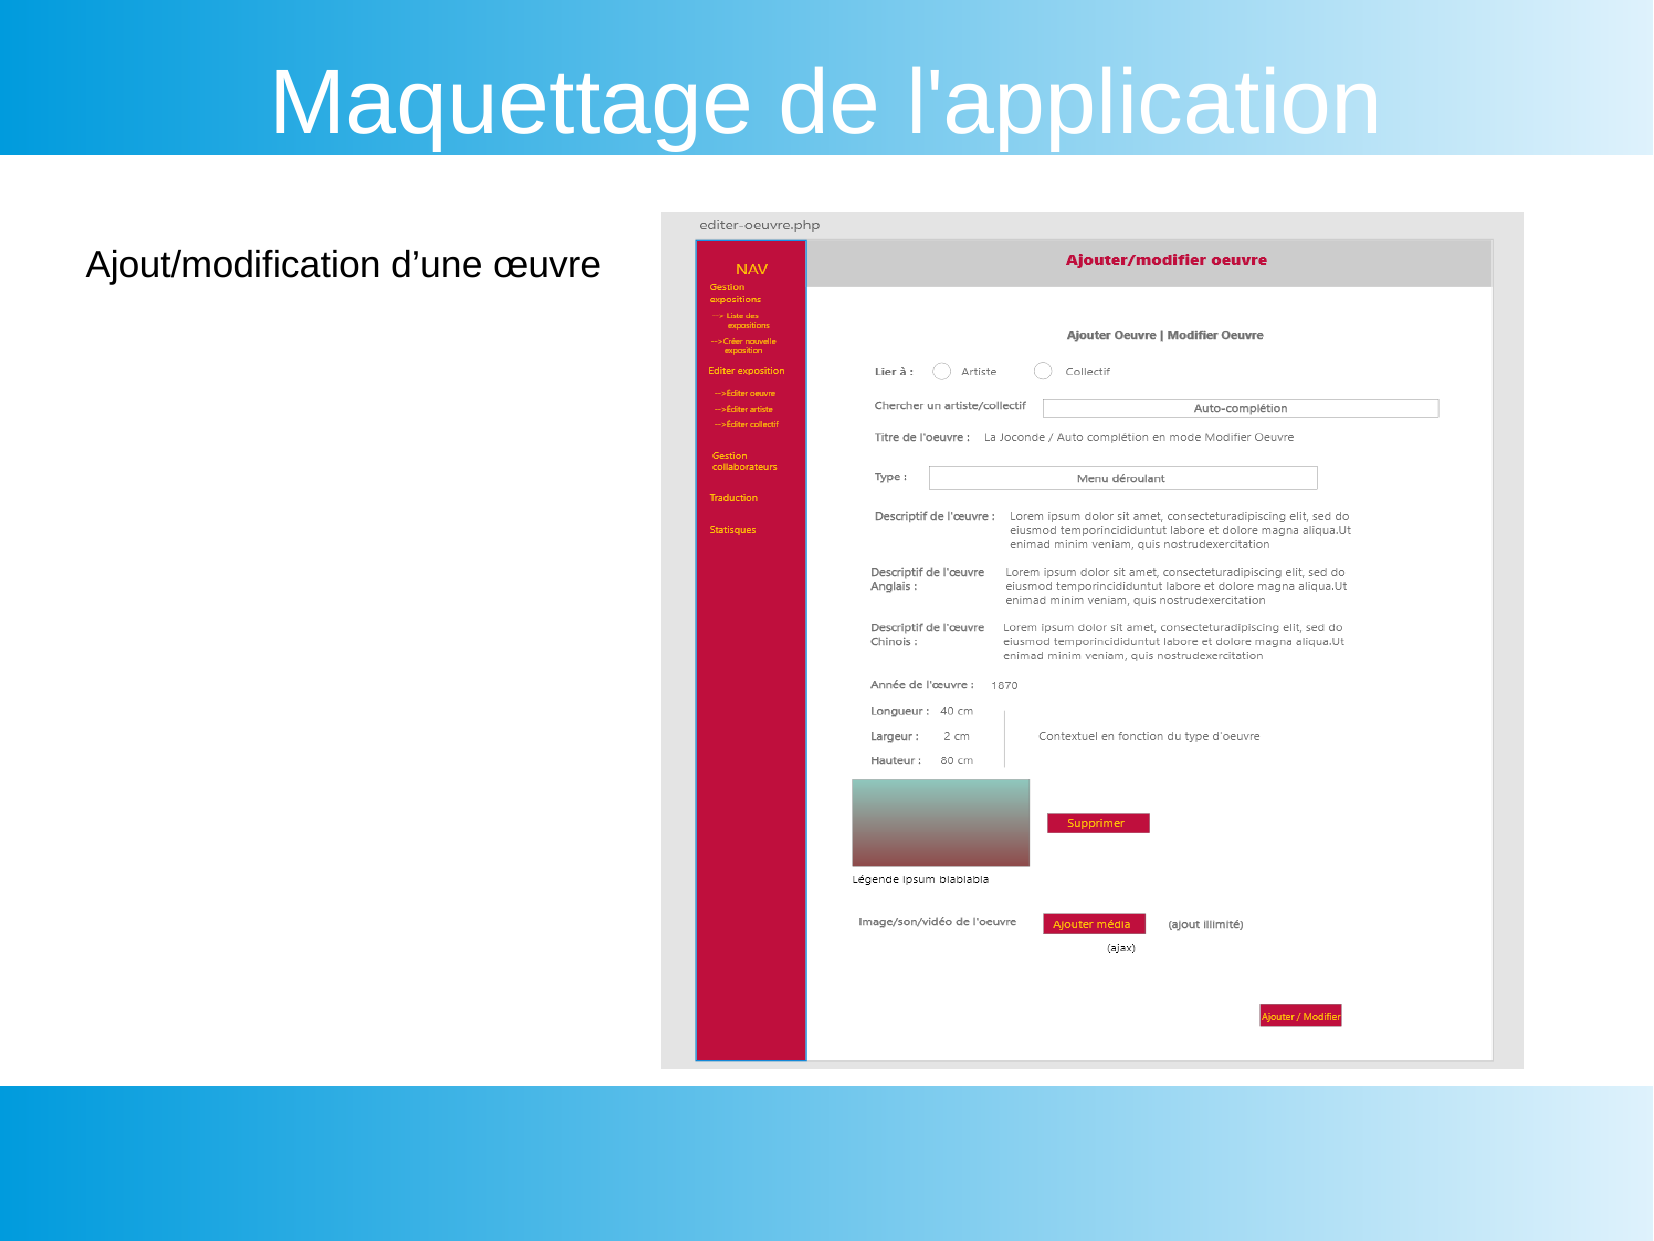

# Maquettage de l'application
Ajout/modification d’une œuvre